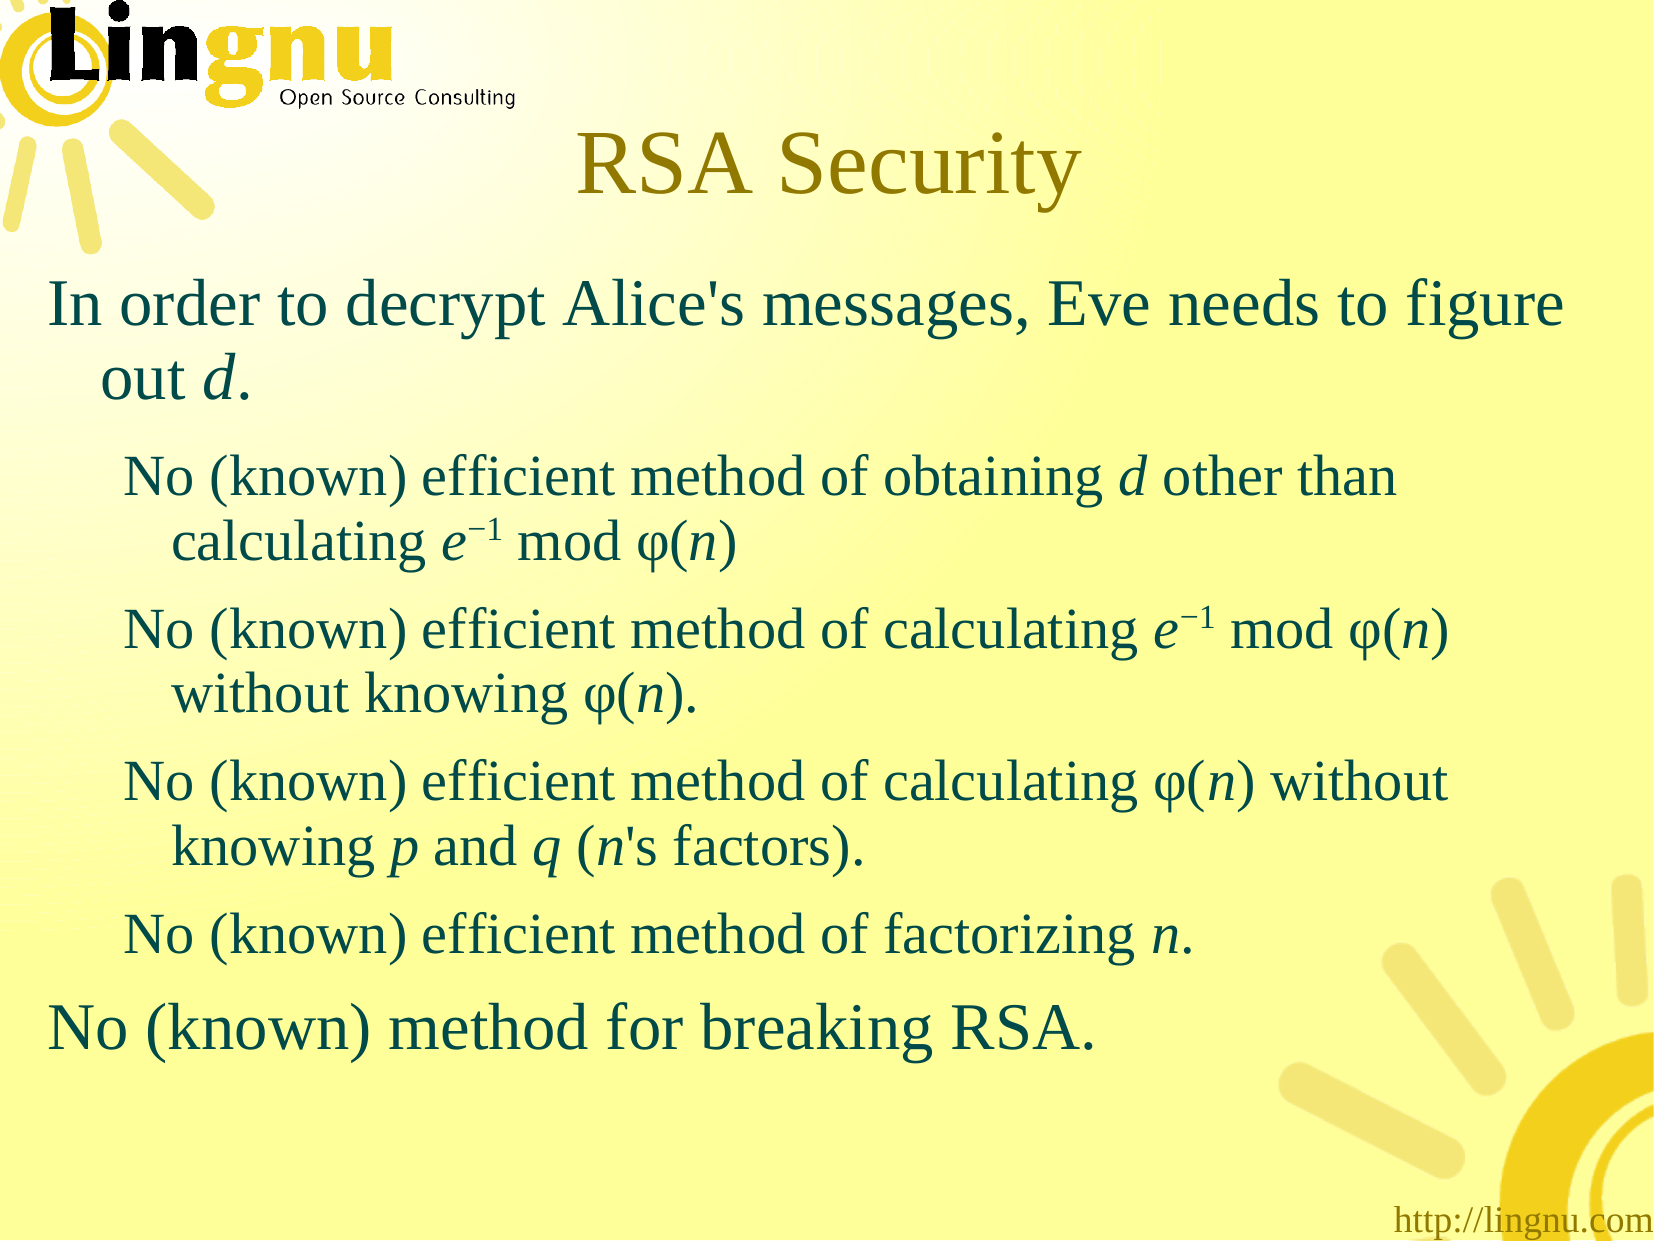

# RSA Security
In order to decrypt Alice's messages, Eve needs to figure out d.
No (known) efficient method of obtaining d other than calculating e−1 mod φ(n)
No (known) efficient method of calculating e−1 mod φ(n) without knowing φ(n).
No (known) efficient method of calculating φ(n) without knowing p and q (n's factors).
No (known) efficient method of factorizing n.
No (known) method for breaking RSA.